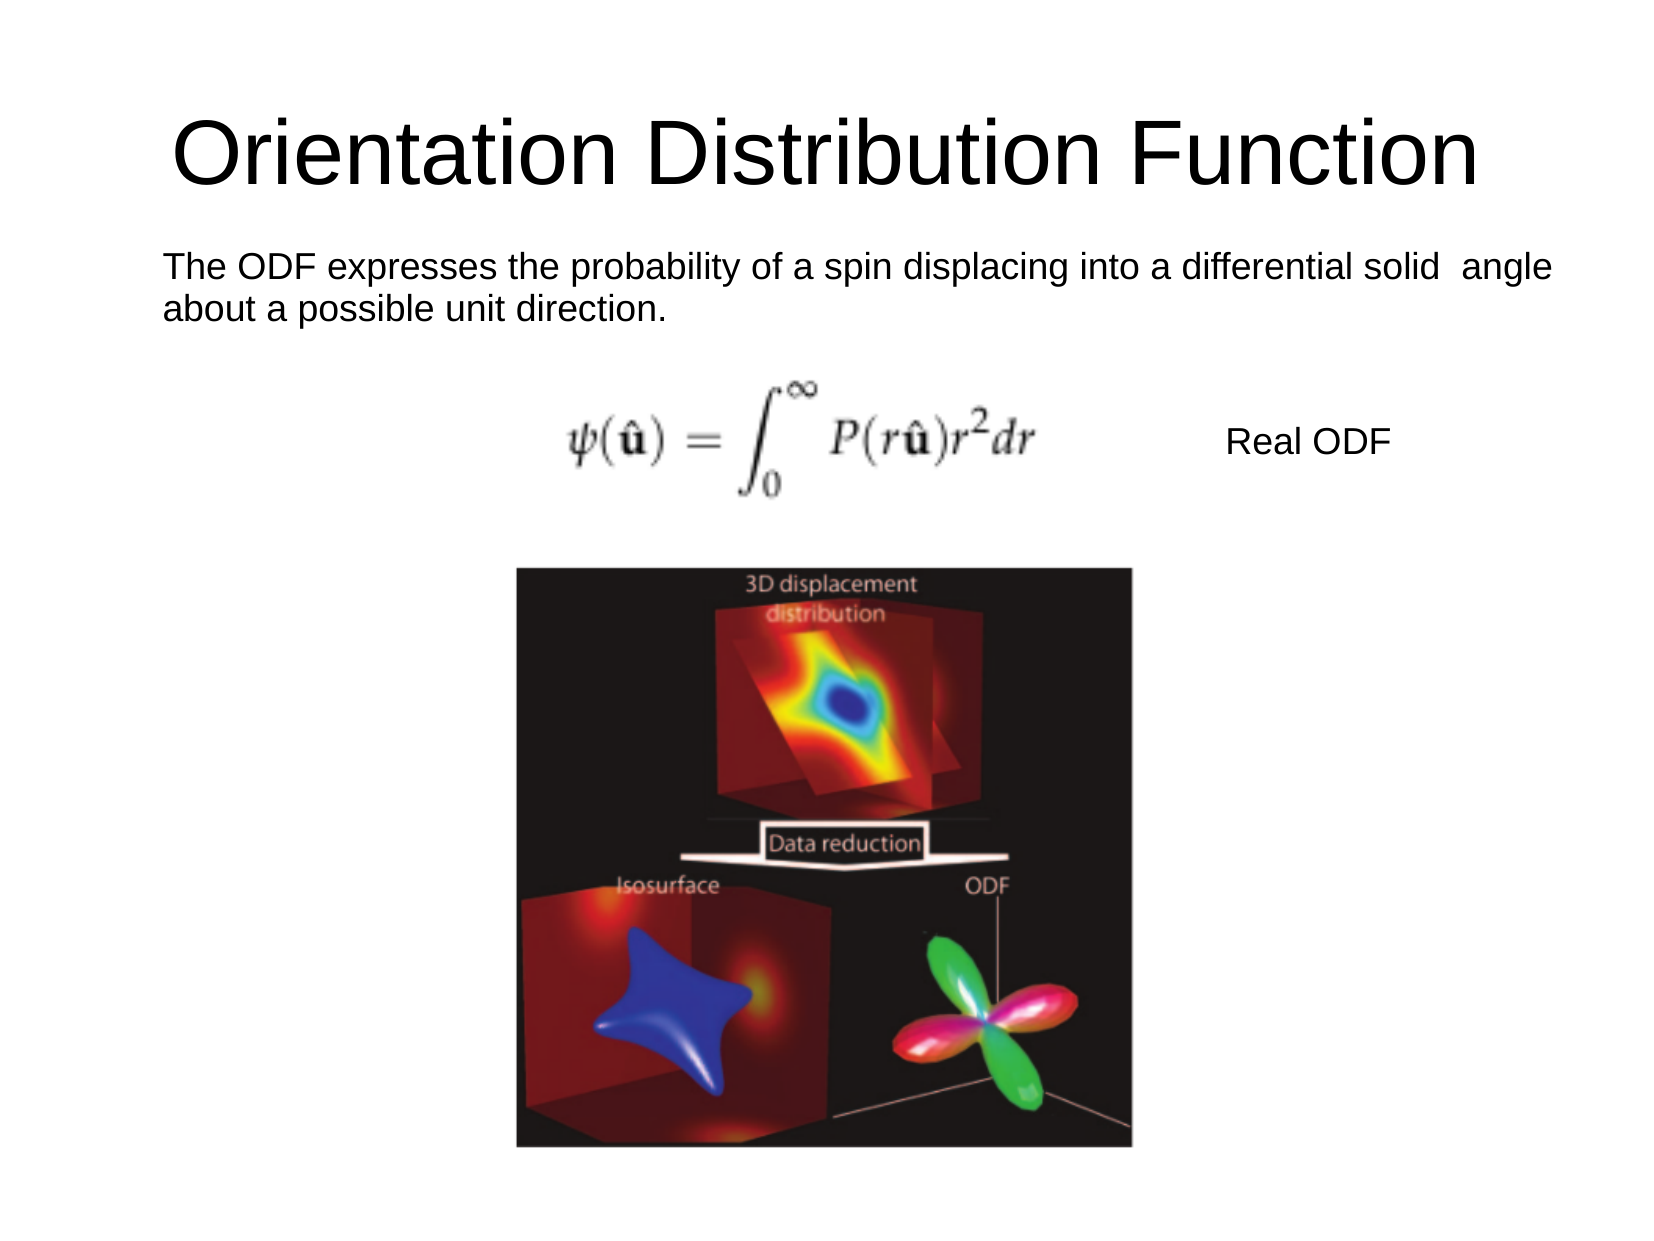

# Orientation Distribution Function
The ODF expresses the probability of a spin displacing into a differential solid angle
about a possible unit direction.
Real ODF